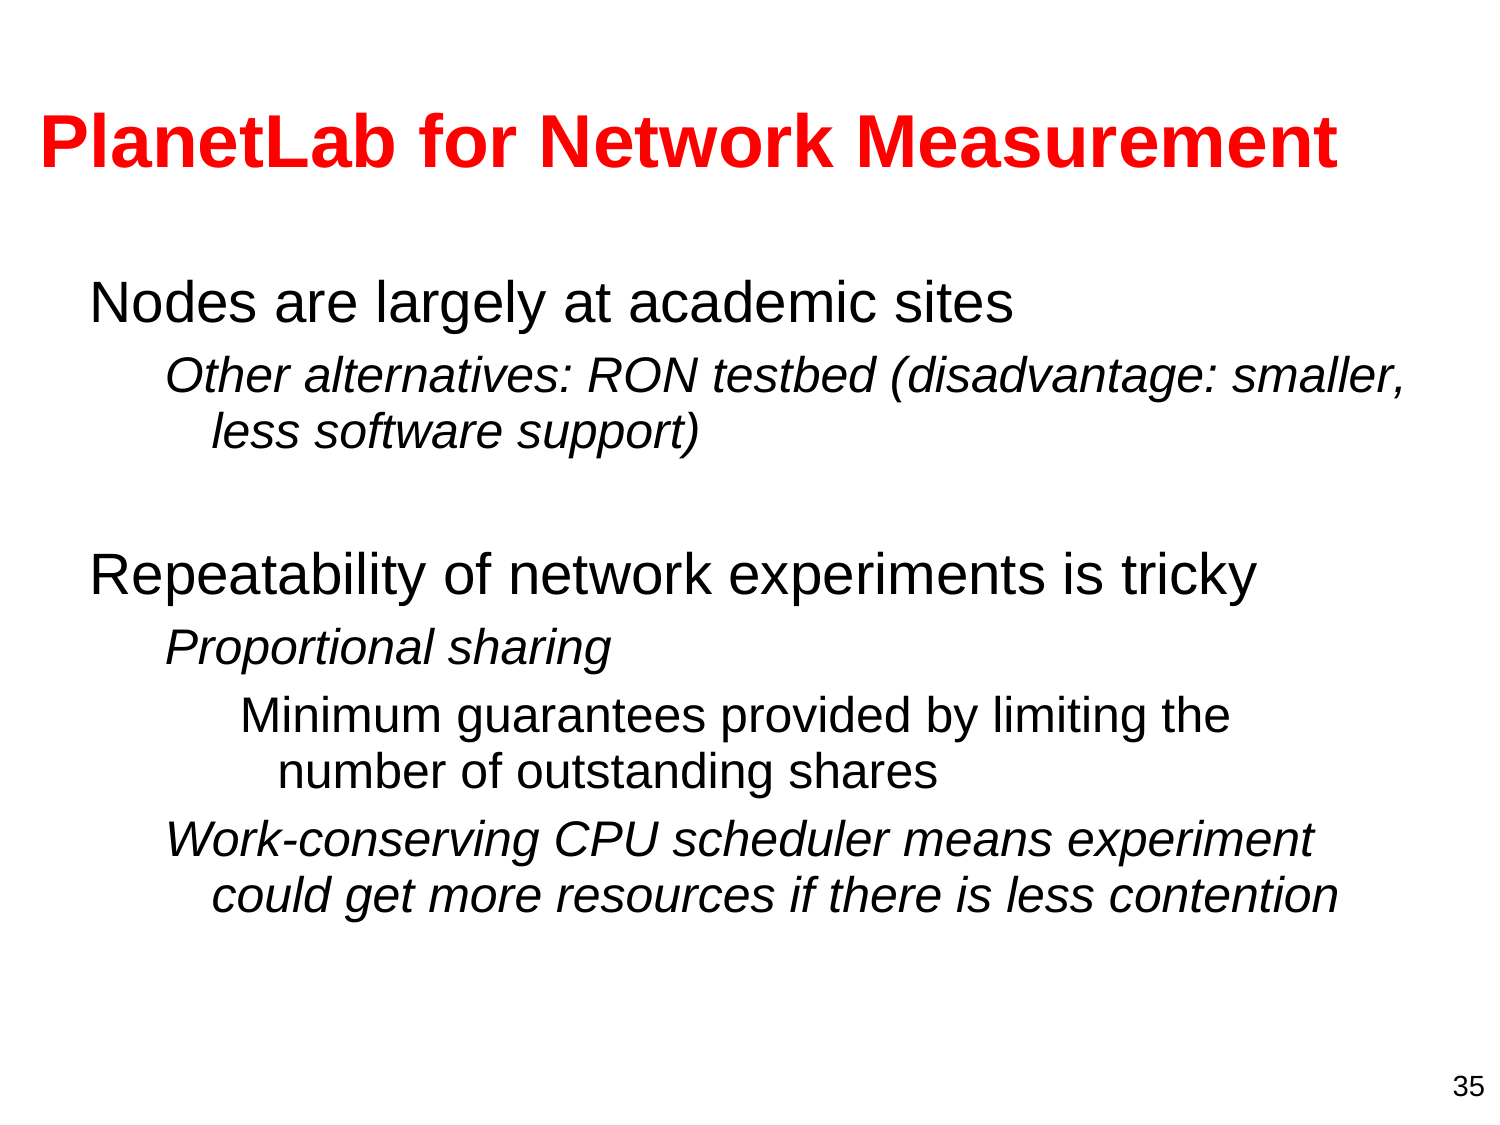

# PlanetLab for Network Measurement
Nodes are largely at academic sites
Other alternatives: RON testbed (disadvantage: smaller, less software support)
Repeatability of network experiments is tricky
Proportional sharing
Minimum guarantees provided by limiting the number of outstanding shares
Work-conserving CPU scheduler means experiment could get more resources if there is less contention
35